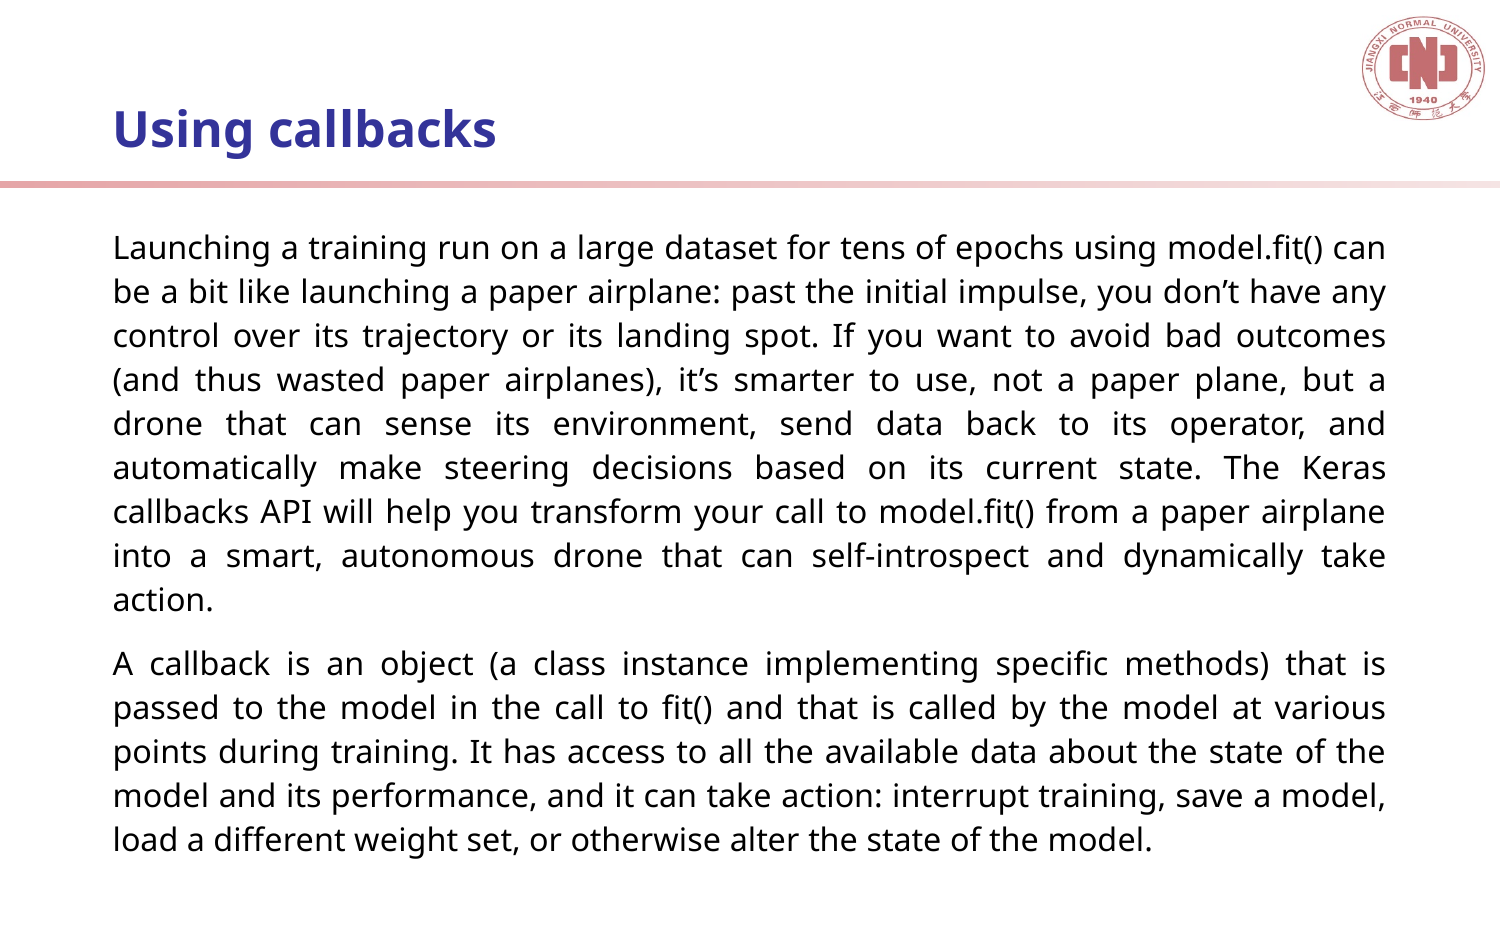

# Using callbacks
Launching a training run on a large dataset for tens of epochs using model.fit() can be a bit like launching a paper airplane: past the initial impulse, you don’t have any control over its trajectory or its landing spot. If you want to avoid bad outcomes (and thus wasted paper airplanes), it’s smarter to use, not a paper plane, but a drone that can sense its environment, send data back to its operator, and automatically make steering decisions based on its current state. The Keras callbacks API will help you transform your call to model.fit() from a paper airplane into a smart, autonomous drone that can self-introspect and dynamically take action.
A callback is an object (a class instance implementing specific methods) that is passed to the model in the call to fit() and that is called by the model at various points during training. It has access to all the available data about the state of the model and its performance, and it can take action: interrupt training, save a model, load a different weight set, or otherwise alter the state of the model.